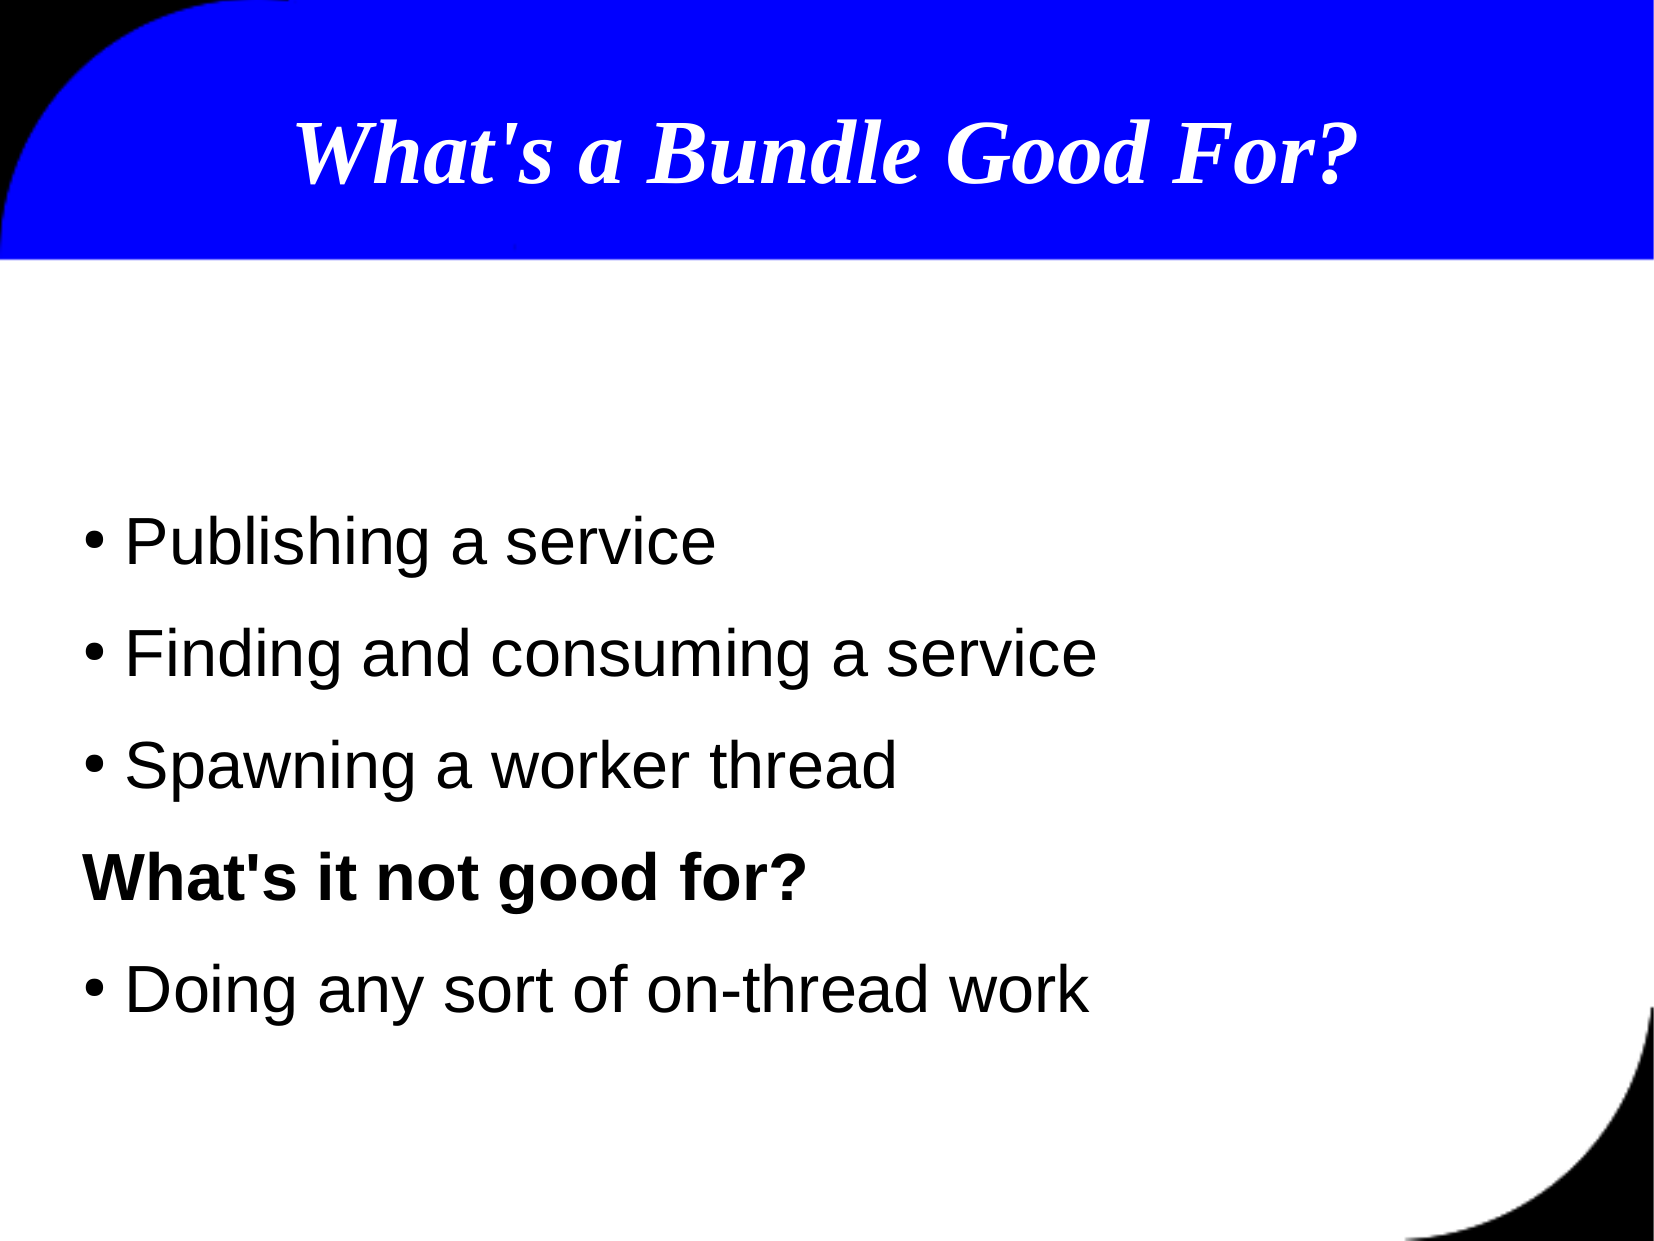

# What's a Bundle Good For?
 Publishing a service
 Finding and consuming a service
 Spawning a worker thread
What's it not good for?
 Doing any sort of on-thread work